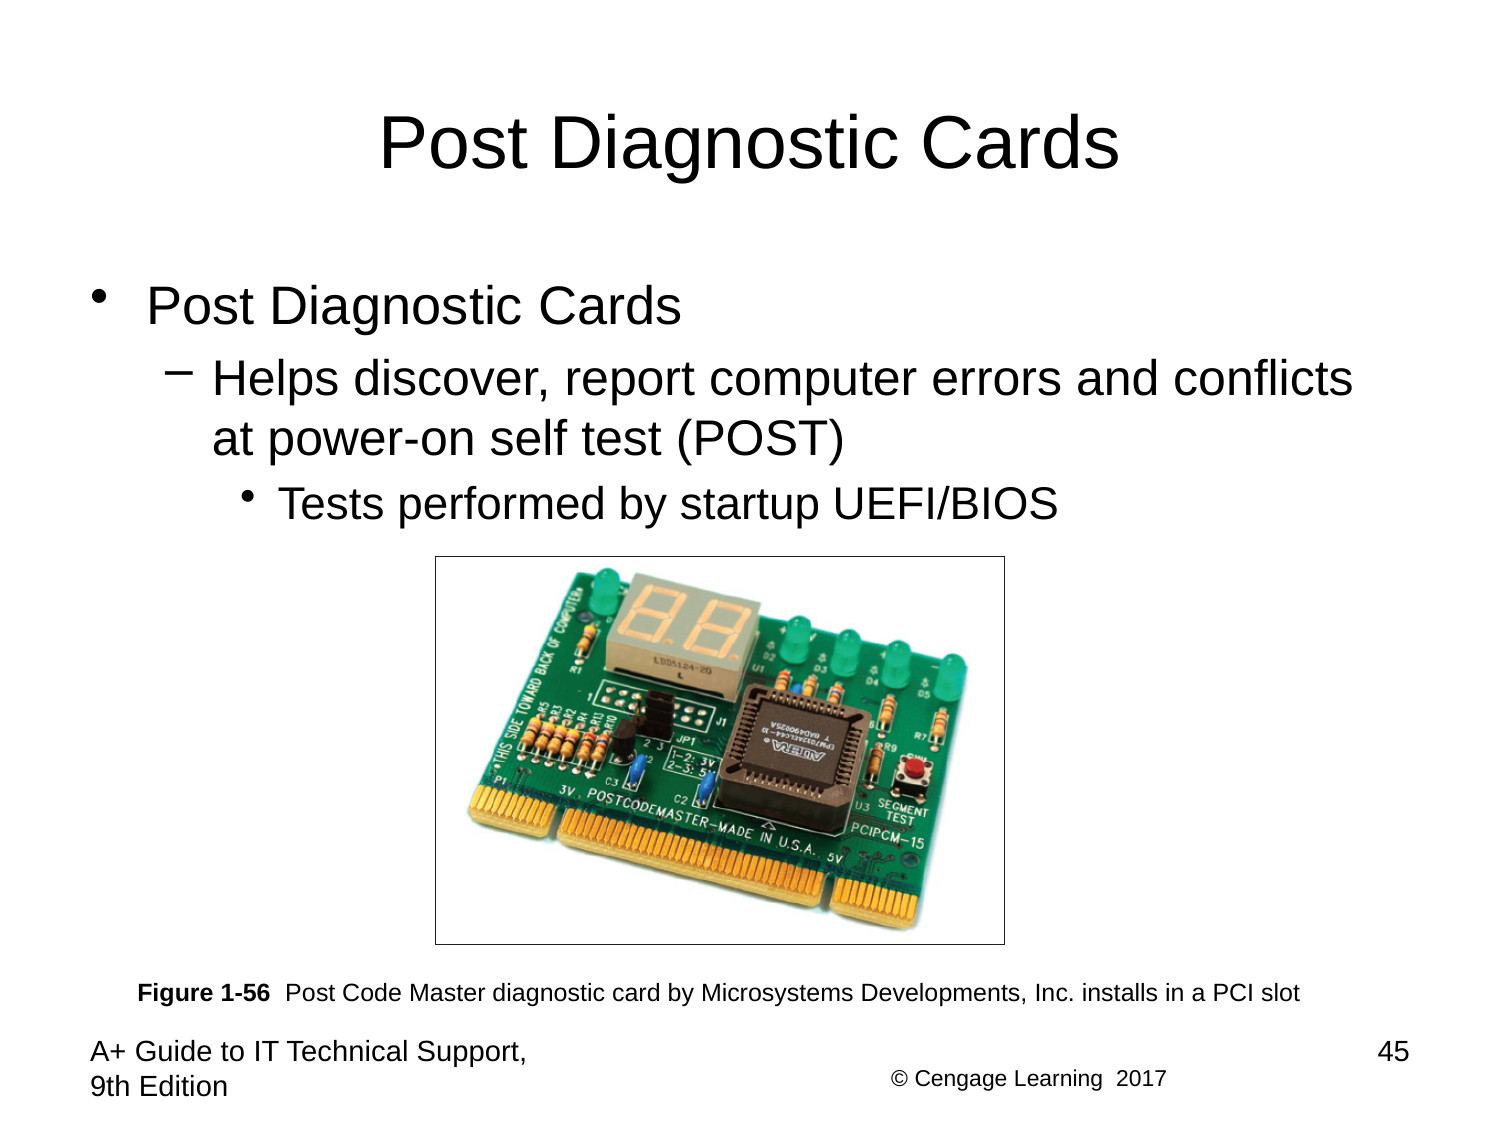

# Post Diagnostic Cards
Post Diagnostic Cards
Helps discover, report computer errors and conflicts at power-on self test (POST)
Tests performed by startup UEFI/BIOS
Figure 1-56 Post Code Master diagnostic card by Microsystems Developments, Inc. installs in a PCI slot
A+ Guide to IT Technical Support, 9th Edition